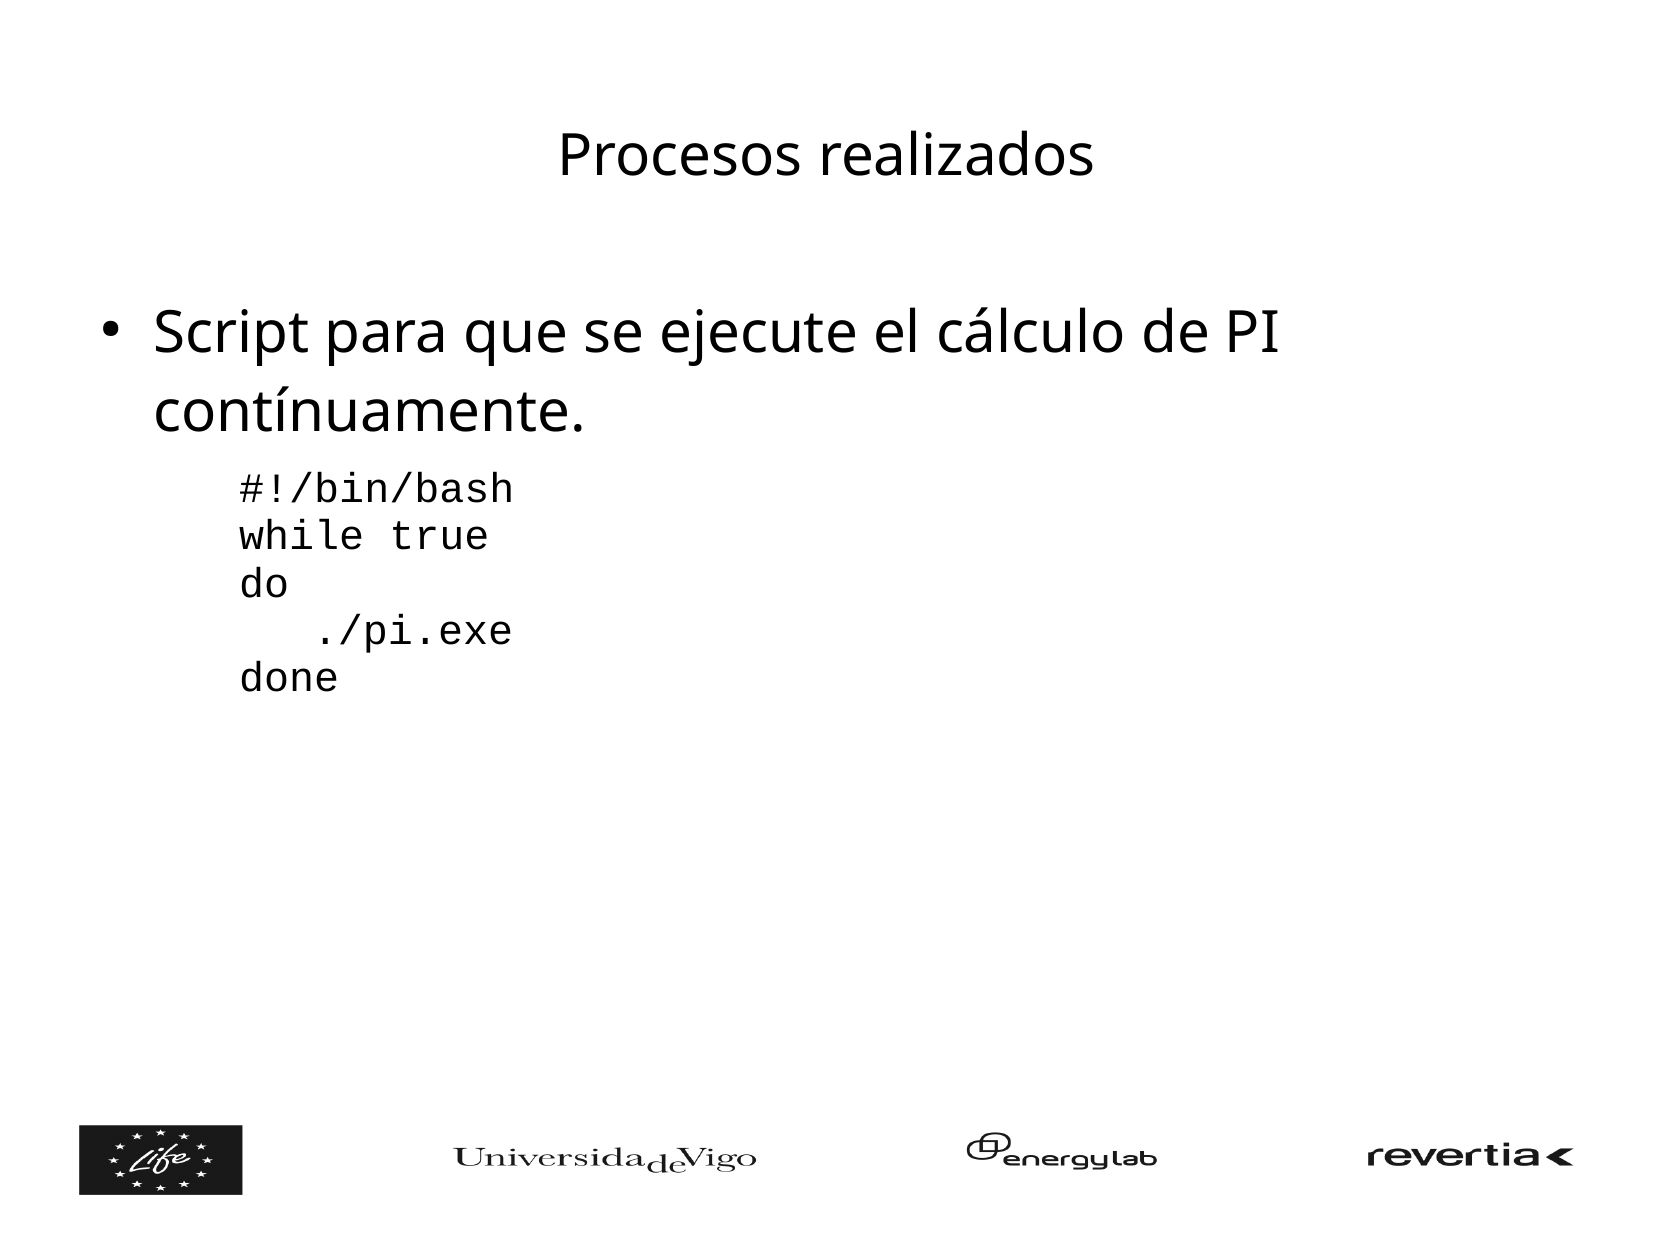

# Procesos realizados
Script para que se ejecute el cálculo de PI contínuamente.
#!/bin/bash
while true
do
	./pi.exe
done